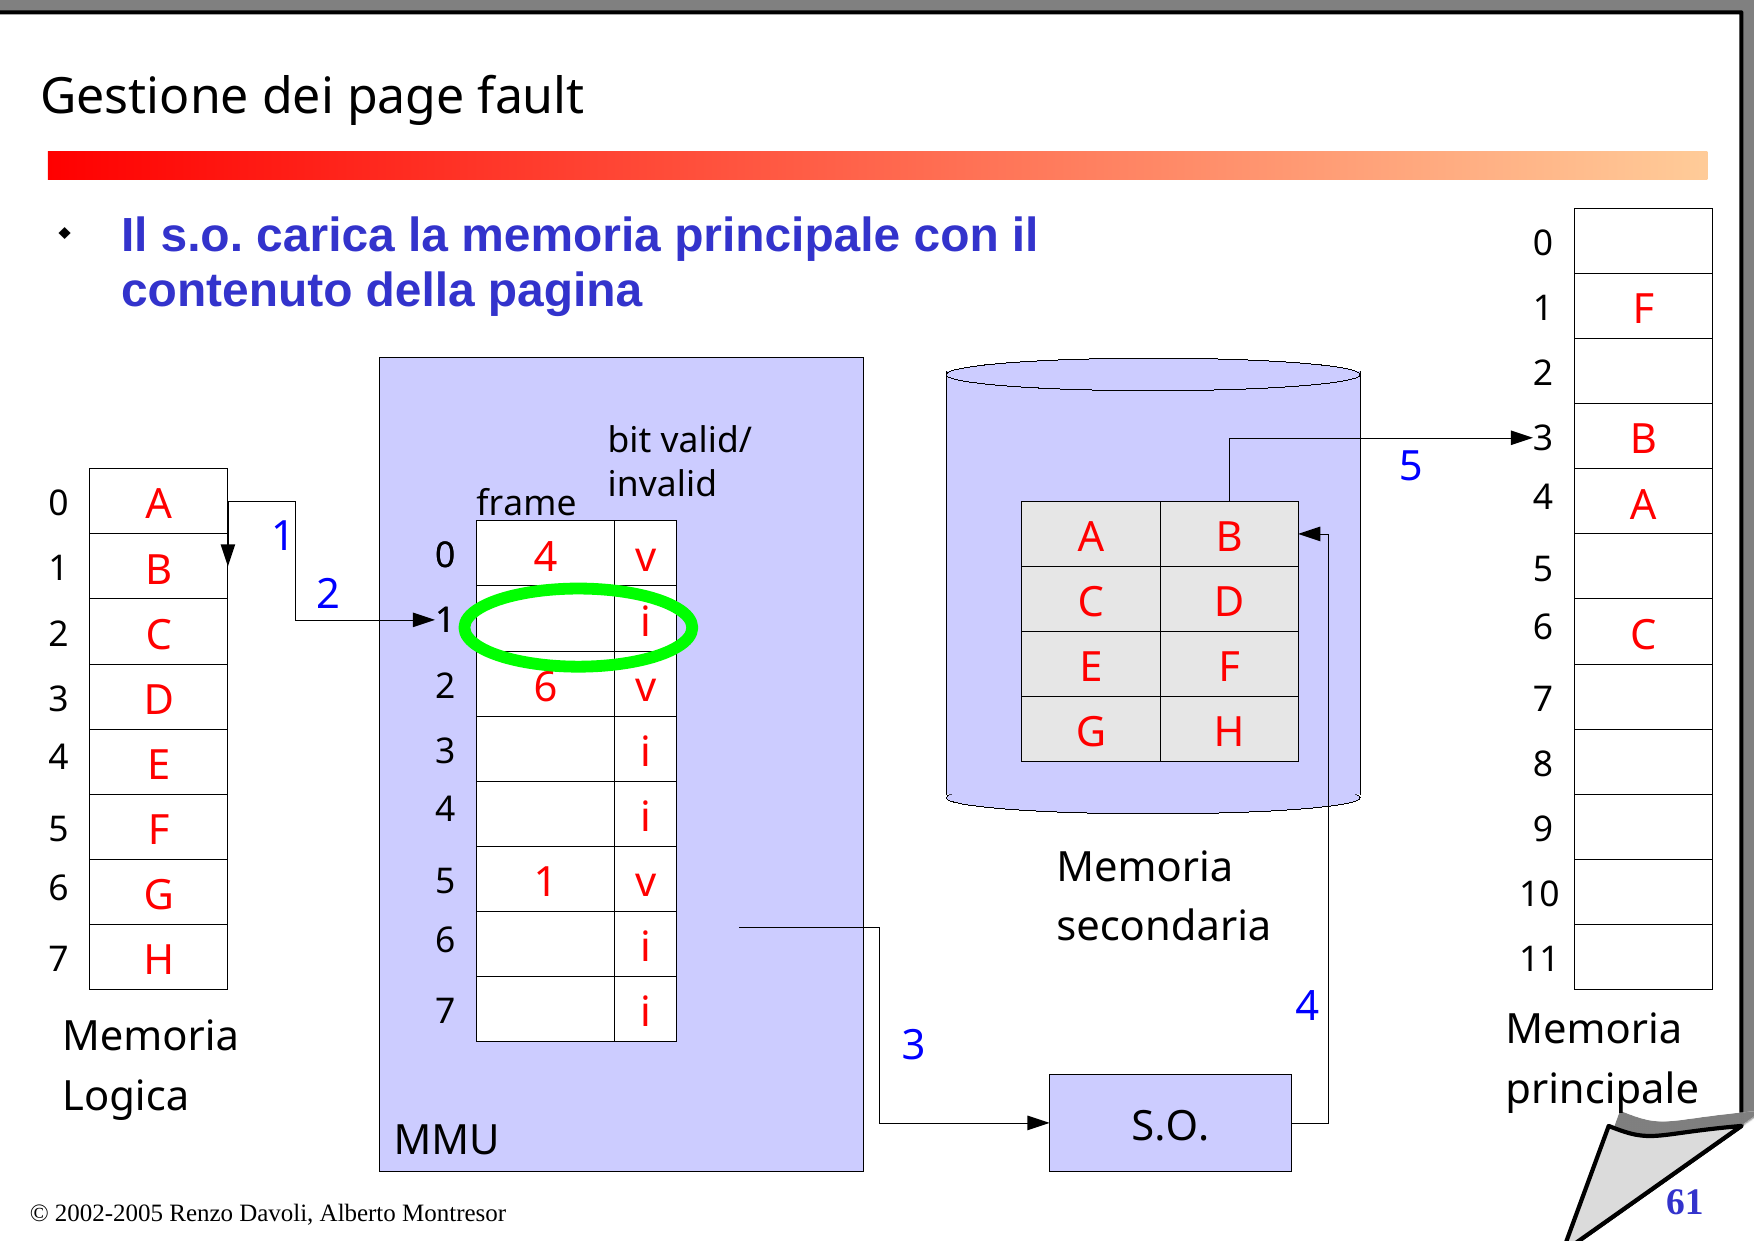

# Gestione dei page fault
Il s.o. carica la memoria principale con il
contenuto della pagina
0
F
1
2
B
3
bit valid/
invalid
5
A
A
4
0
frame
A
B
1
4
v
0
0
B
1
5
2
C
D
i
1
1
C
C
6
2
E
F
6
v
2
D
3
7
G
H
i
3
E
4
8
i
4
F
9
5
Memoria
secondaria
1
v
5
G
6
10
i
6
H
11
7
4
i
7
Memoria
principale
Memoria
Logica
3
S.O.
MMU